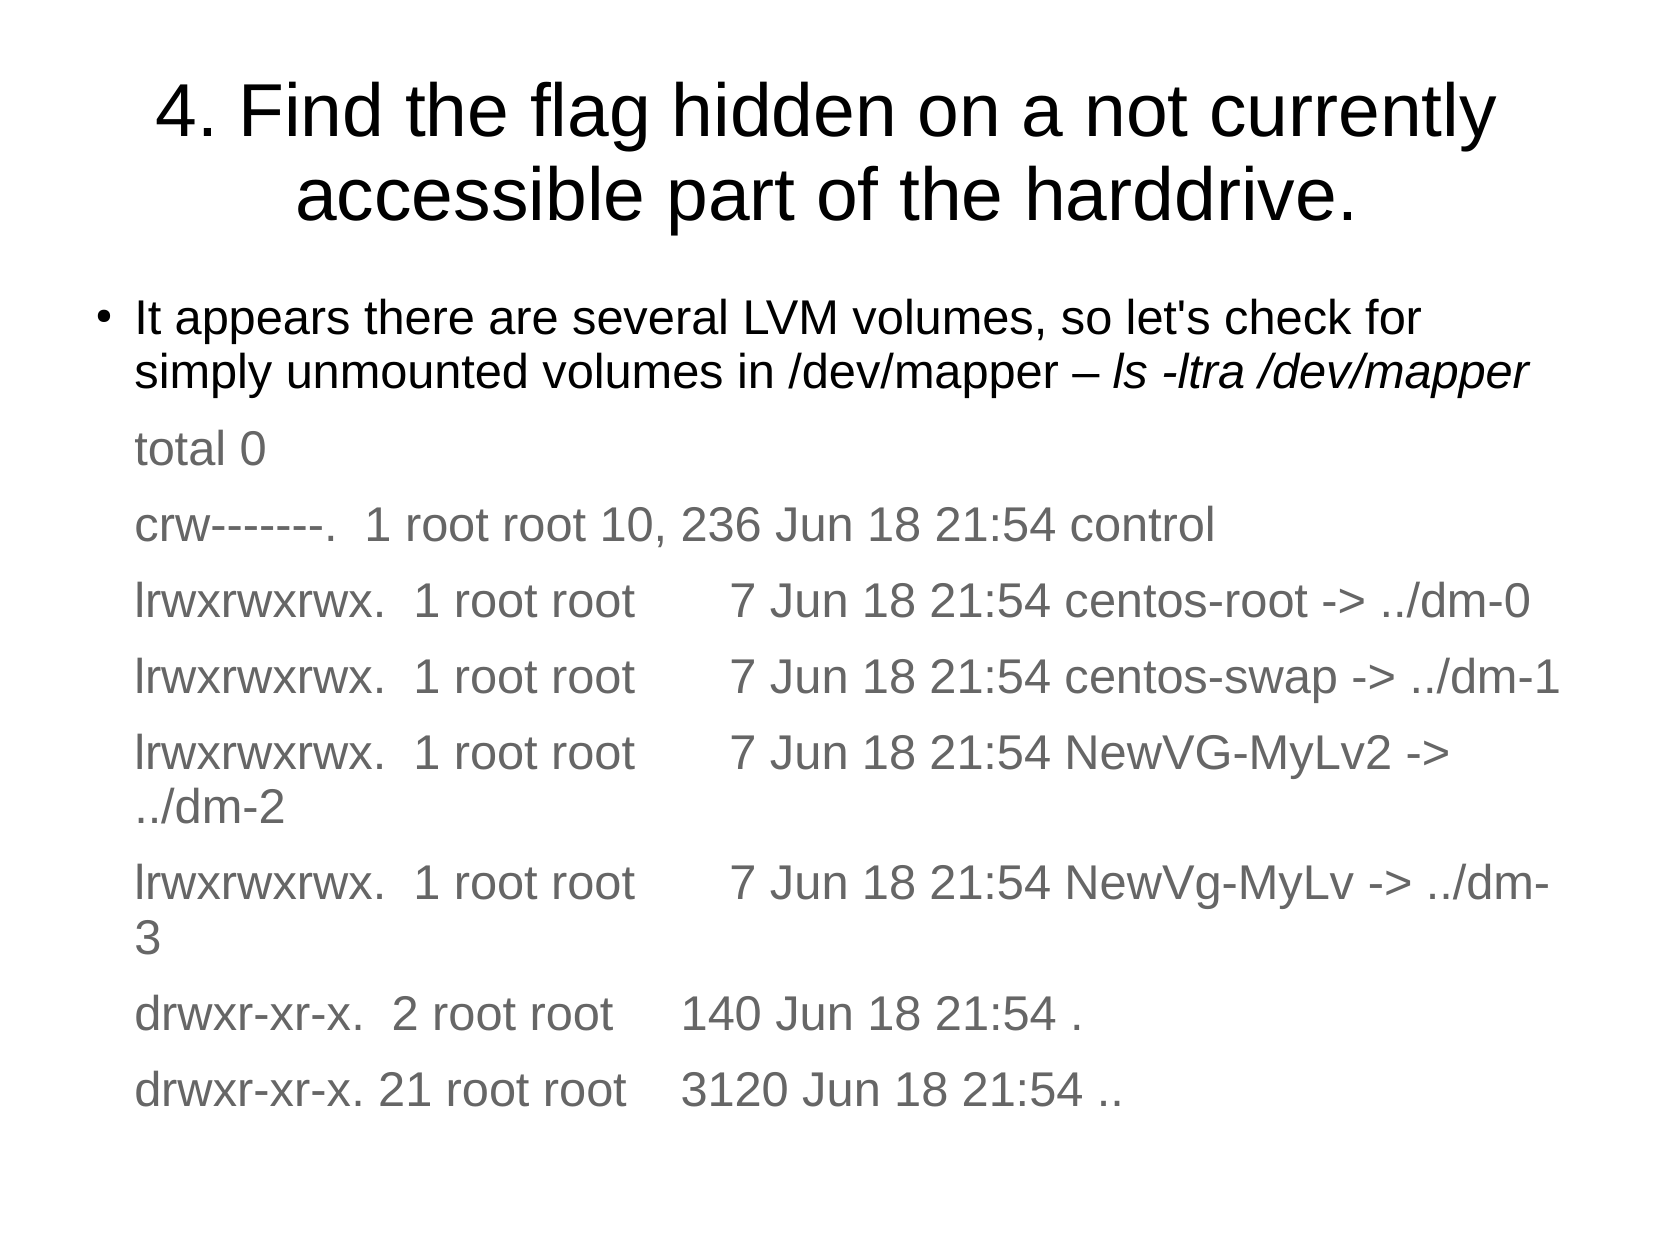

# 4. Find the flag hidden on a not currently accessible part of the harddrive.
It appears there are several LVM volumes, so let's check for simply unmounted volumes in /dev/mapper – ls -ltra /dev/mapper
total 0
crw-------. 1 root root 10, 236 Jun 18 21:54 control
lrwxrwxrwx. 1 root root 7 Jun 18 21:54 centos-root -> ../dm-0
lrwxrwxrwx. 1 root root 7 Jun 18 21:54 centos-swap -> ../dm-1
lrwxrwxrwx. 1 root root 7 Jun 18 21:54 NewVG-MyLv2 -> ../dm-2
lrwxrwxrwx. 1 root root 7 Jun 18 21:54 NewVg-MyLv -> ../dm-3
drwxr-xr-x. 2 root root 140 Jun 18 21:54 .
drwxr-xr-x. 21 root root 3120 Jun 18 21:54 ..